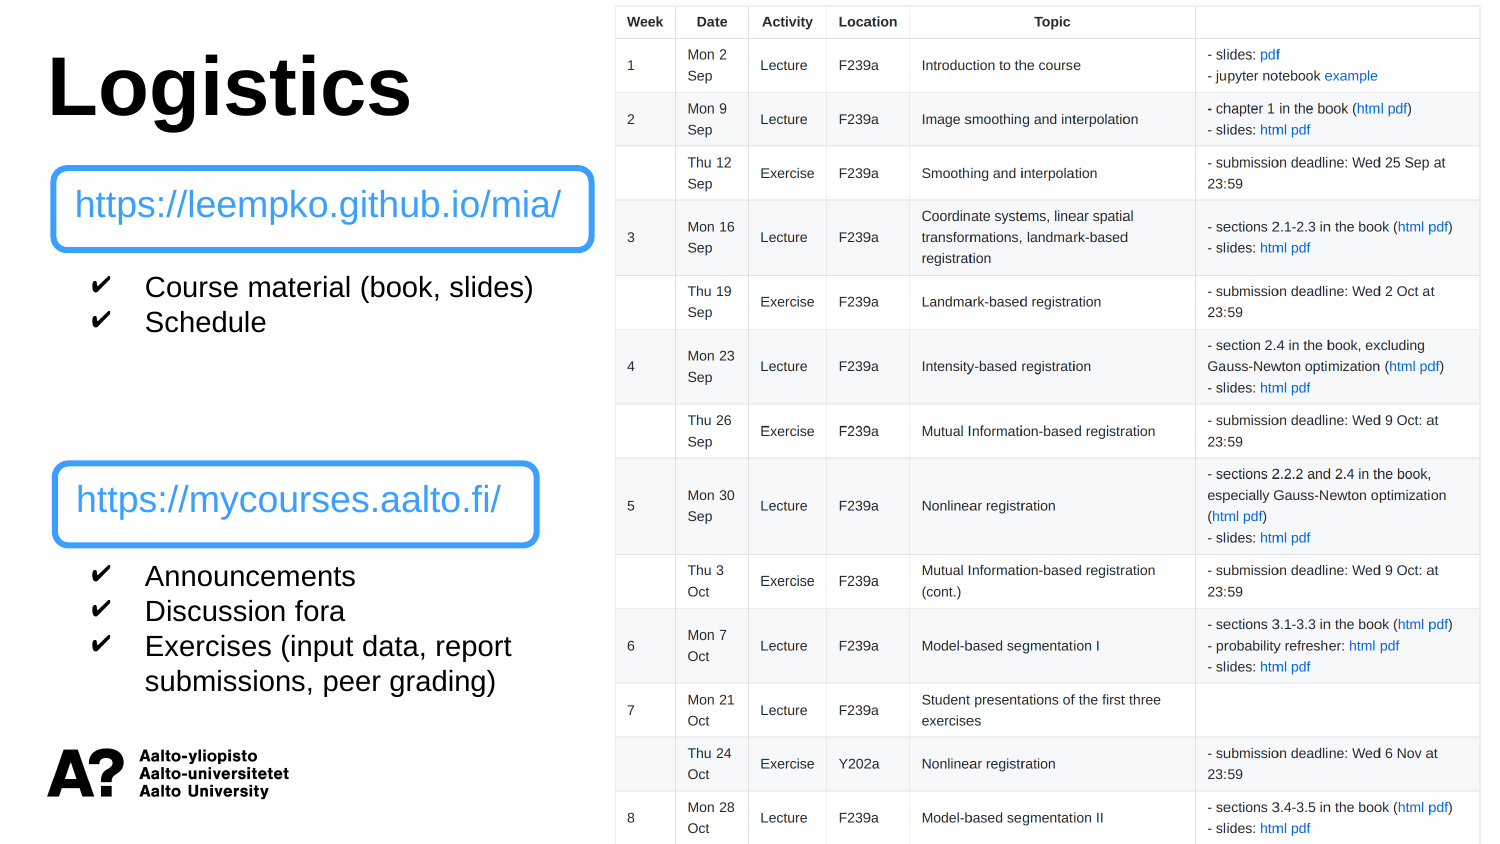

# Logistics
https://leempko.github.io/mia/
Course material (book, slides)
Schedule
https://mycourses.aalto.fi/
Announcements
Discussion fora
Exercises (input data, report submissions, peer grading)